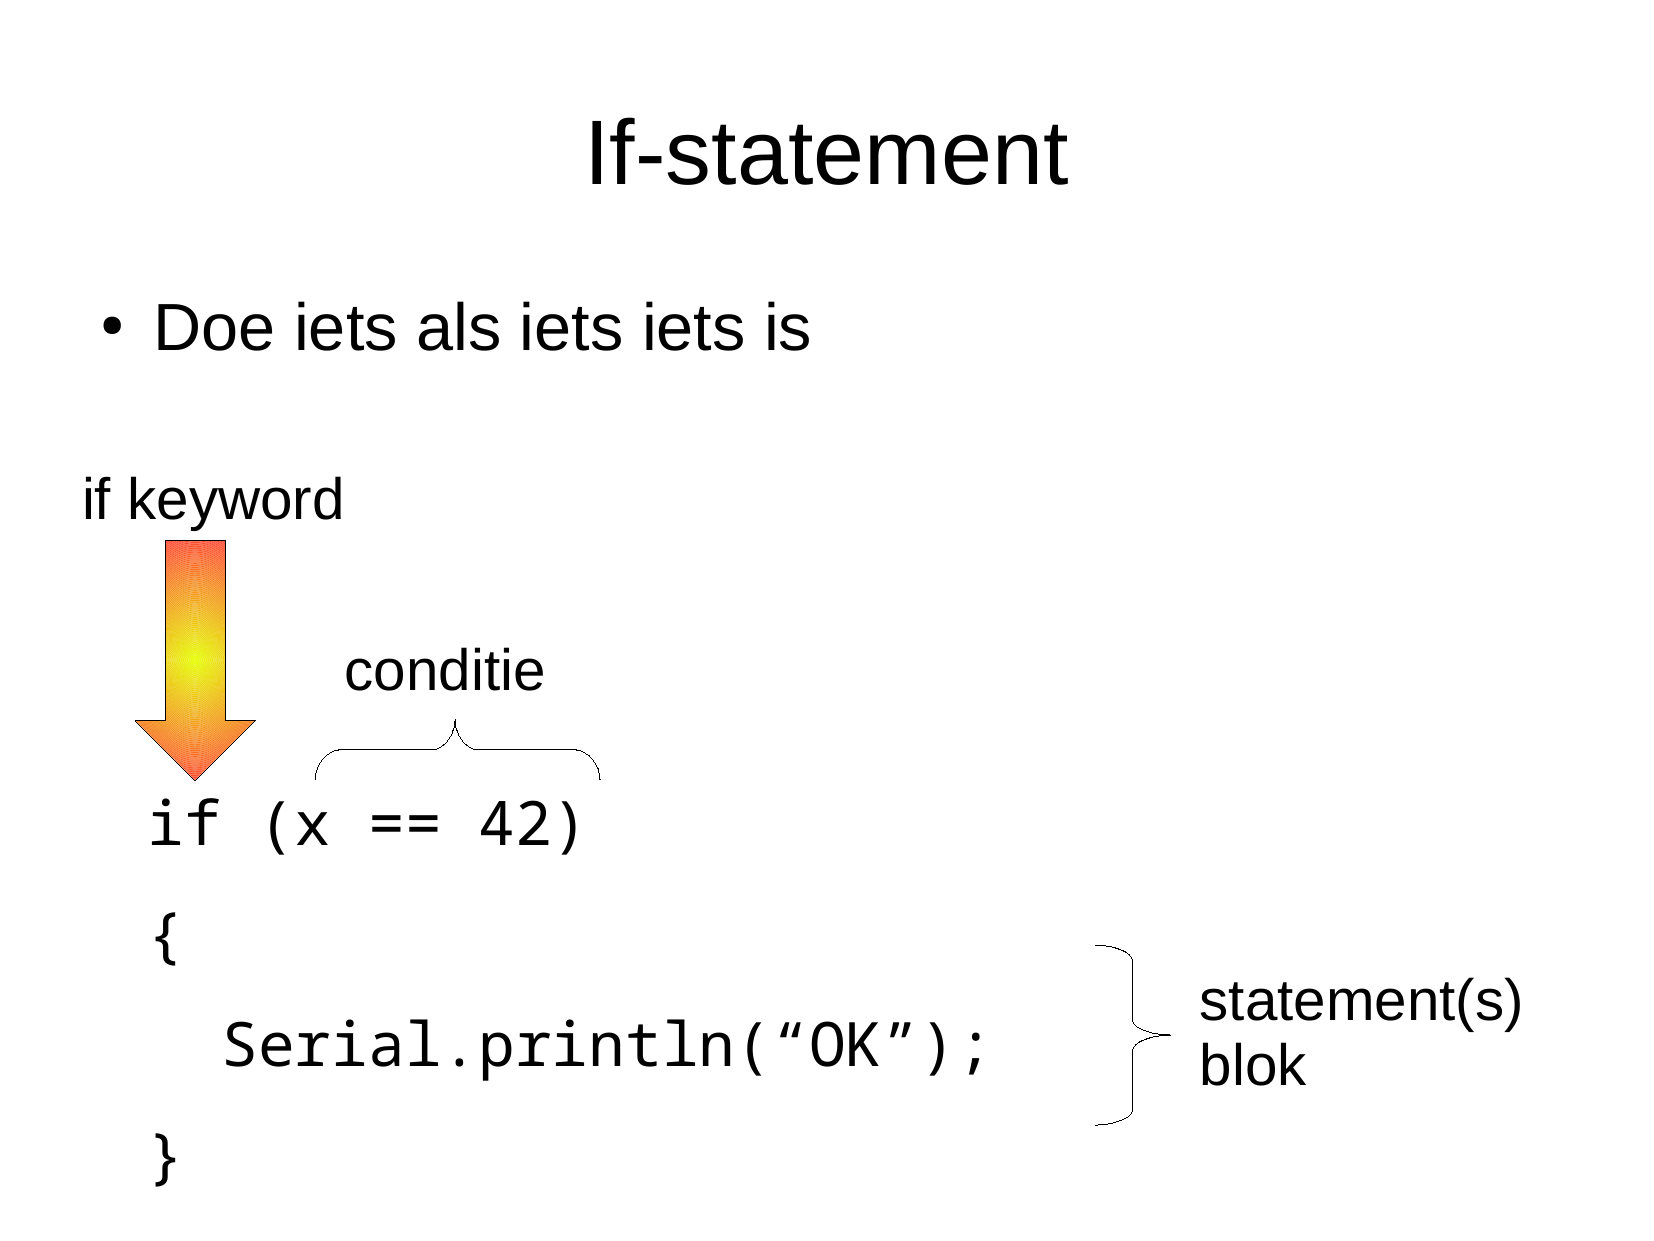

# If-statement
Doe iets als iets iets is
if keyword
conditie
if (x == 42)
{
 Serial.println(“OK”);
}
statement(s)
blok